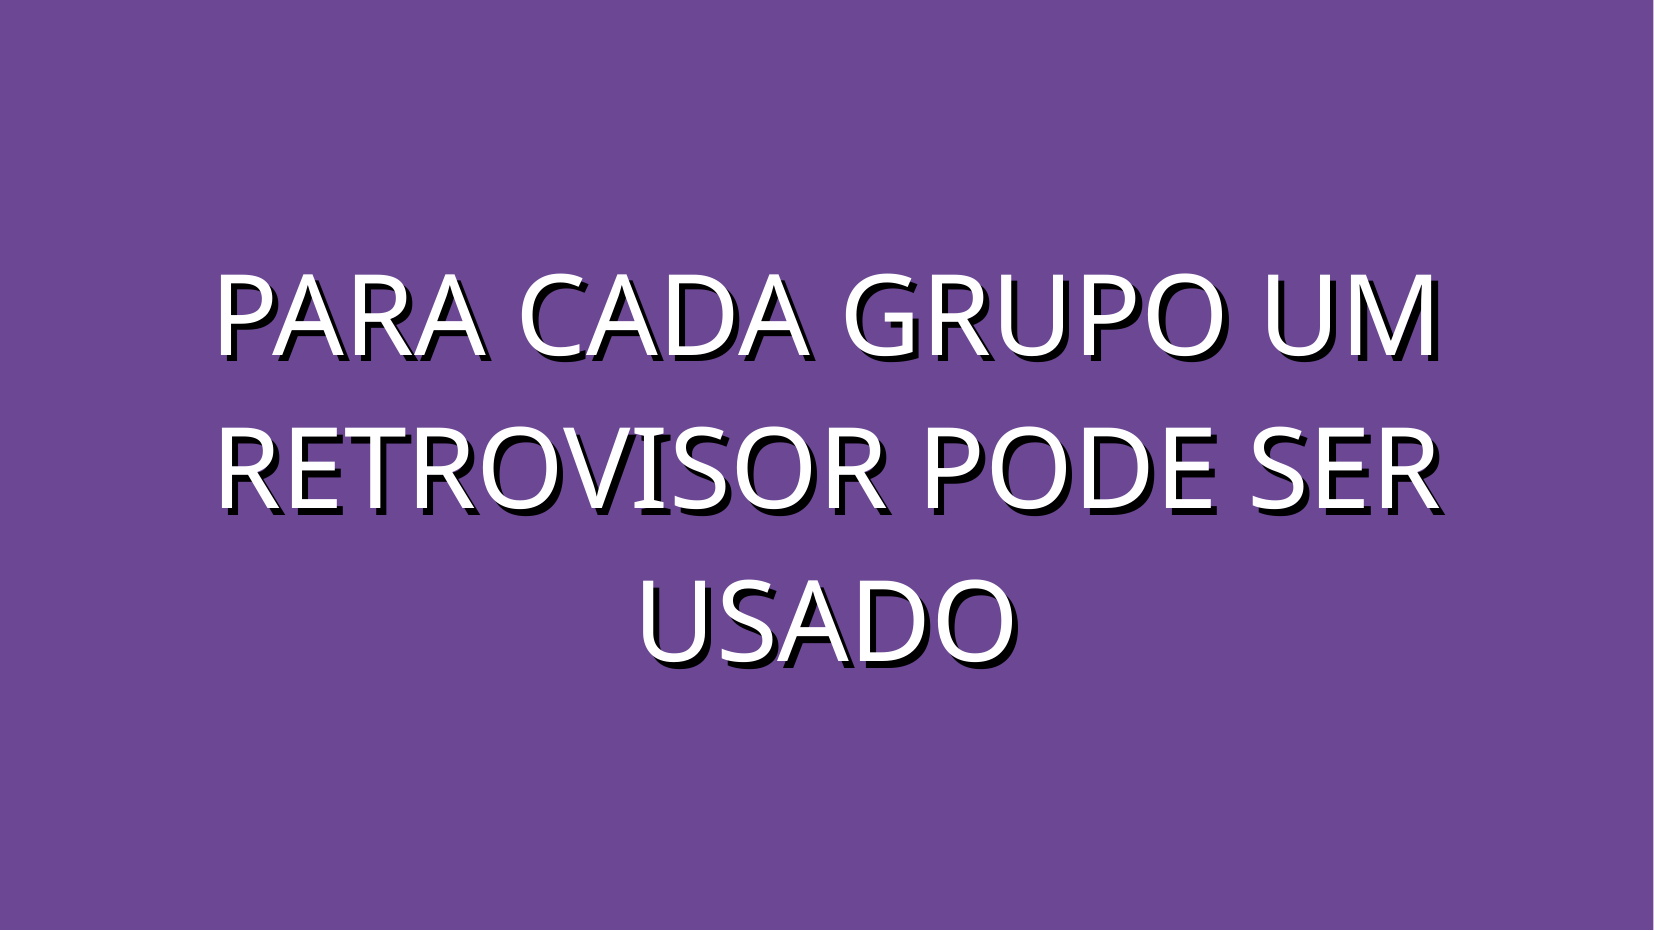

# PARA CADA GRUPO UM RETROVISOR PODE SER USADO